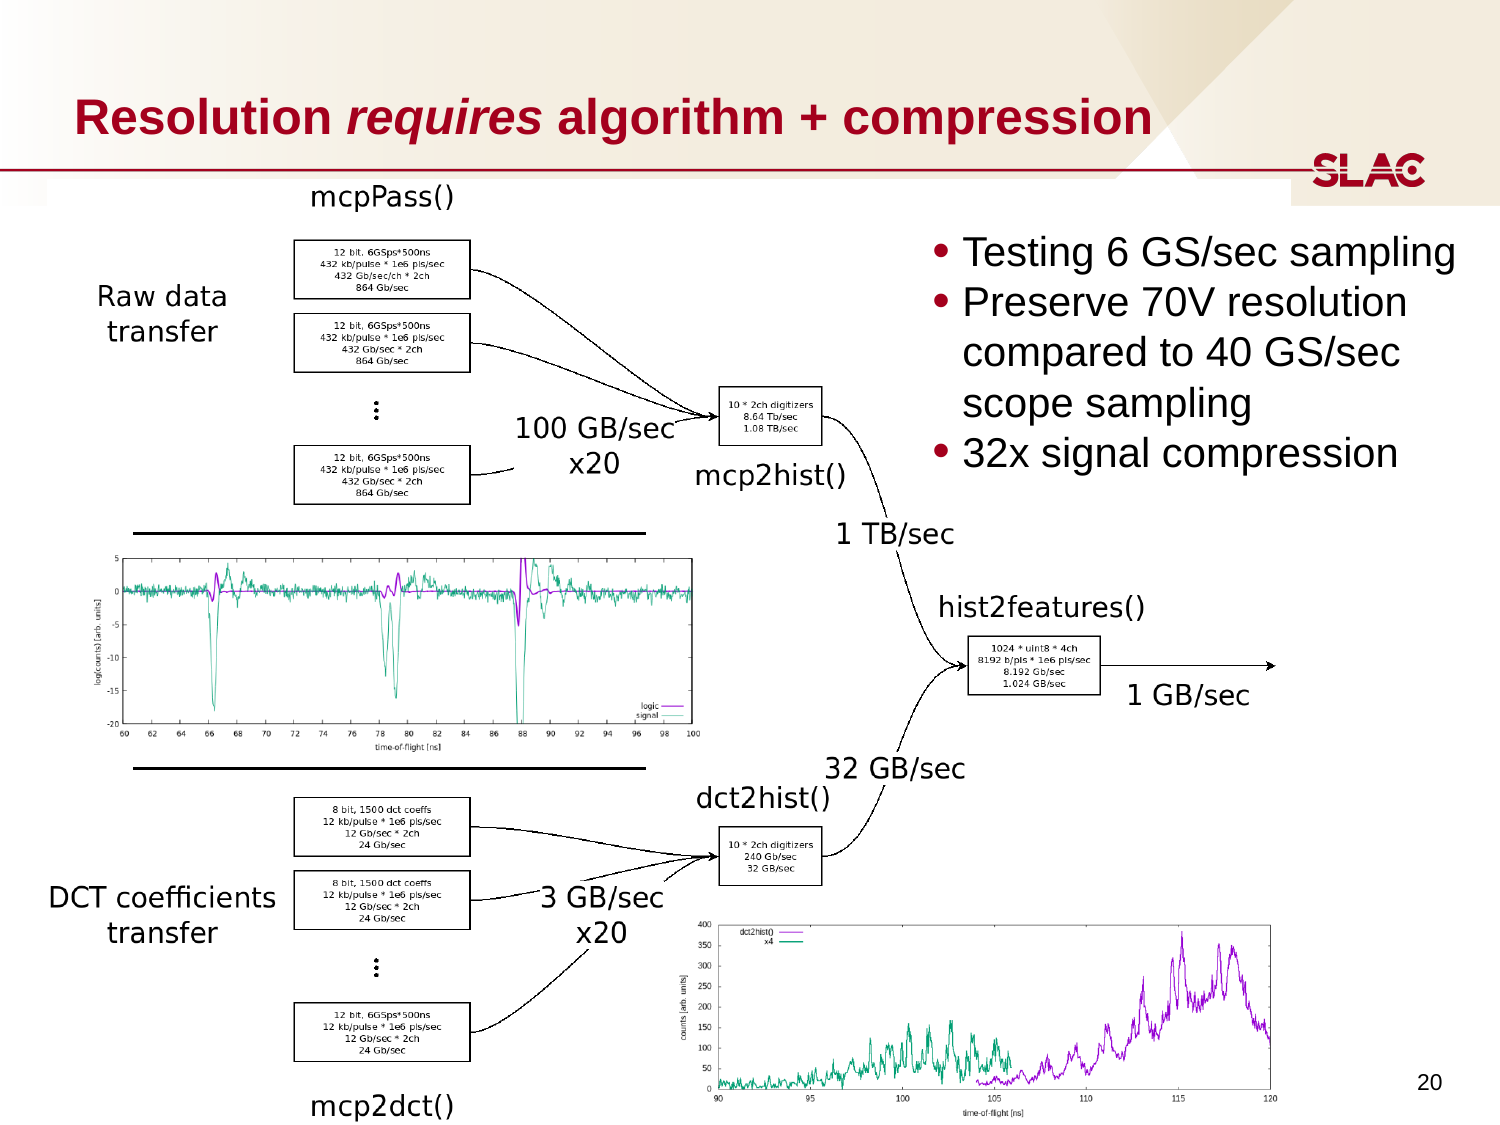

# Resolution requires algorithm + compression
Testing 6 GS/sec sampling
Preserve 70V resolution compared to 40 GS/sec scope sampling
32x signal compression